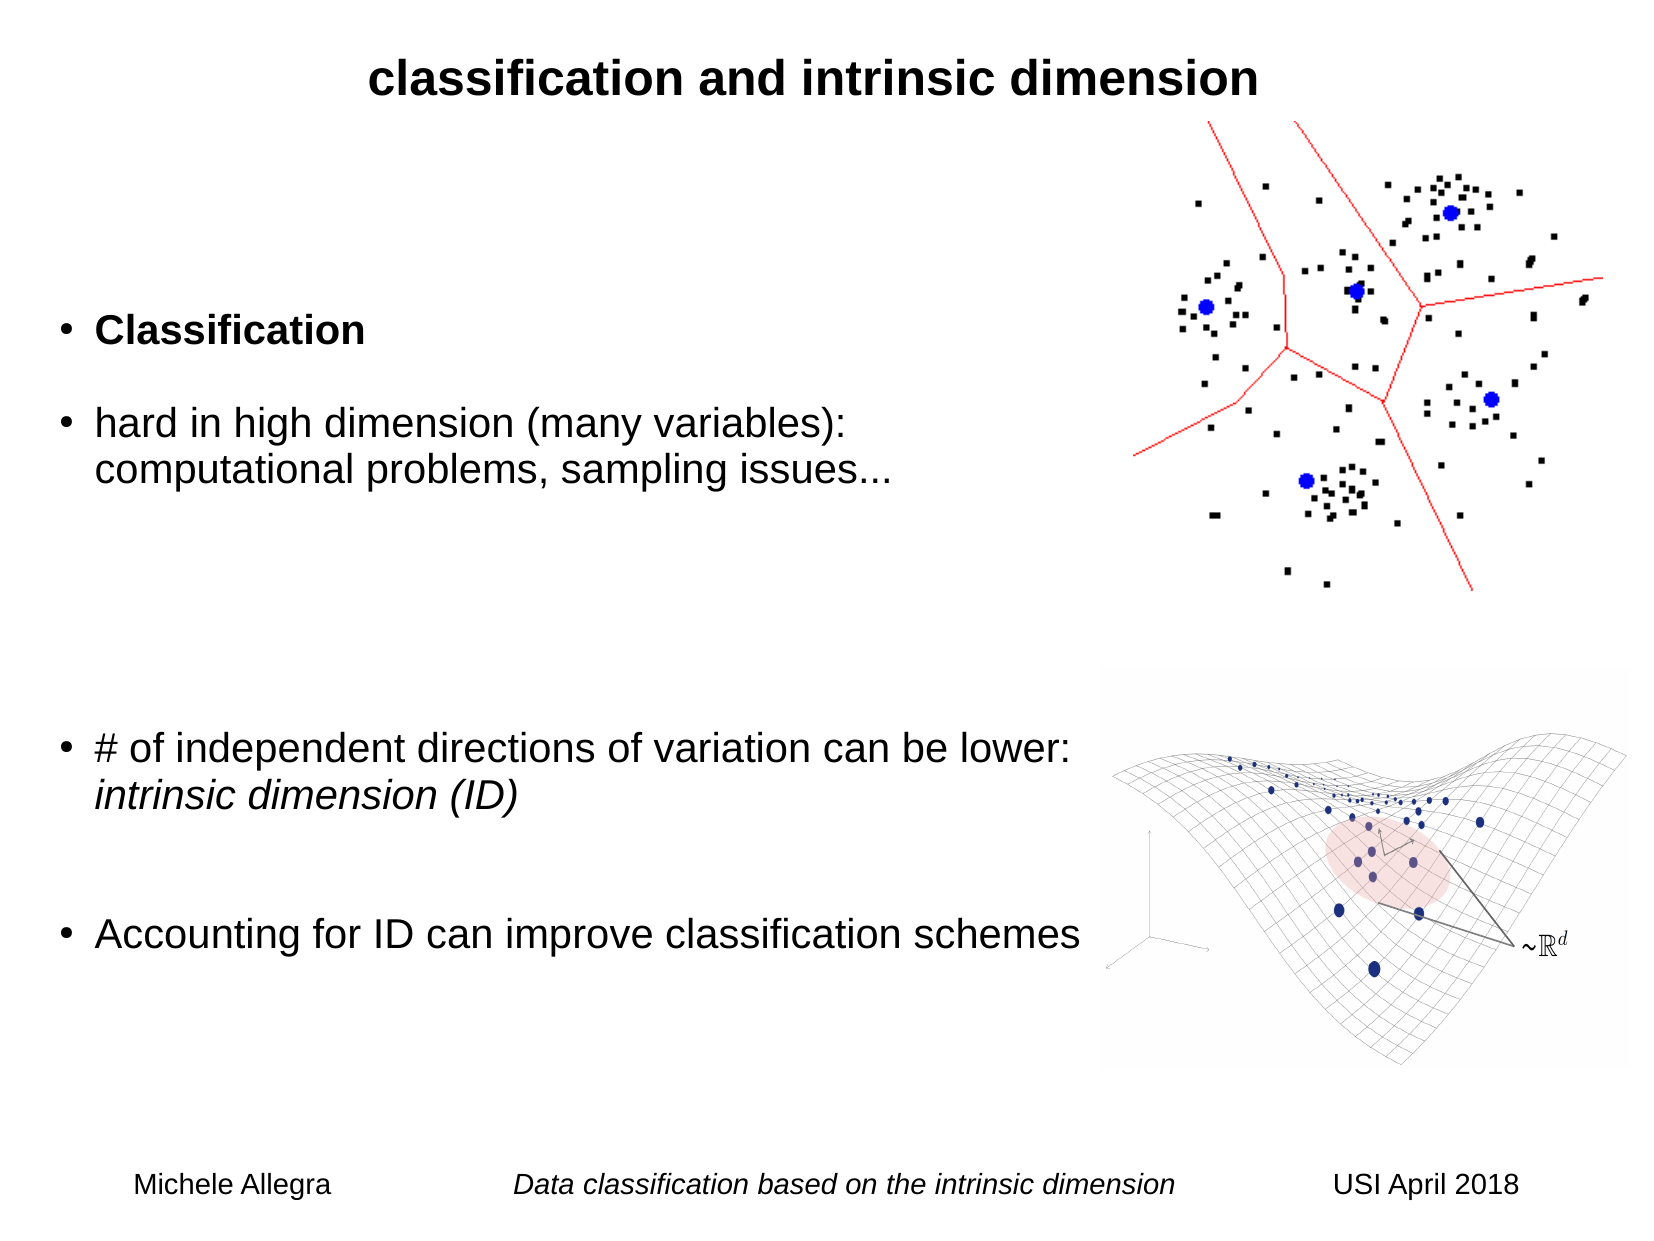

# classification and intrinsic dimension
Classification
hard in high dimension (many variables): computational problems, sampling issues...
# of independent directions of variation can be lower:
intrinsic dimension (ID)
Accounting for ID can improve classification schemes
Michele Allegra Data classification based on the intrinsic dimension USI April 2018